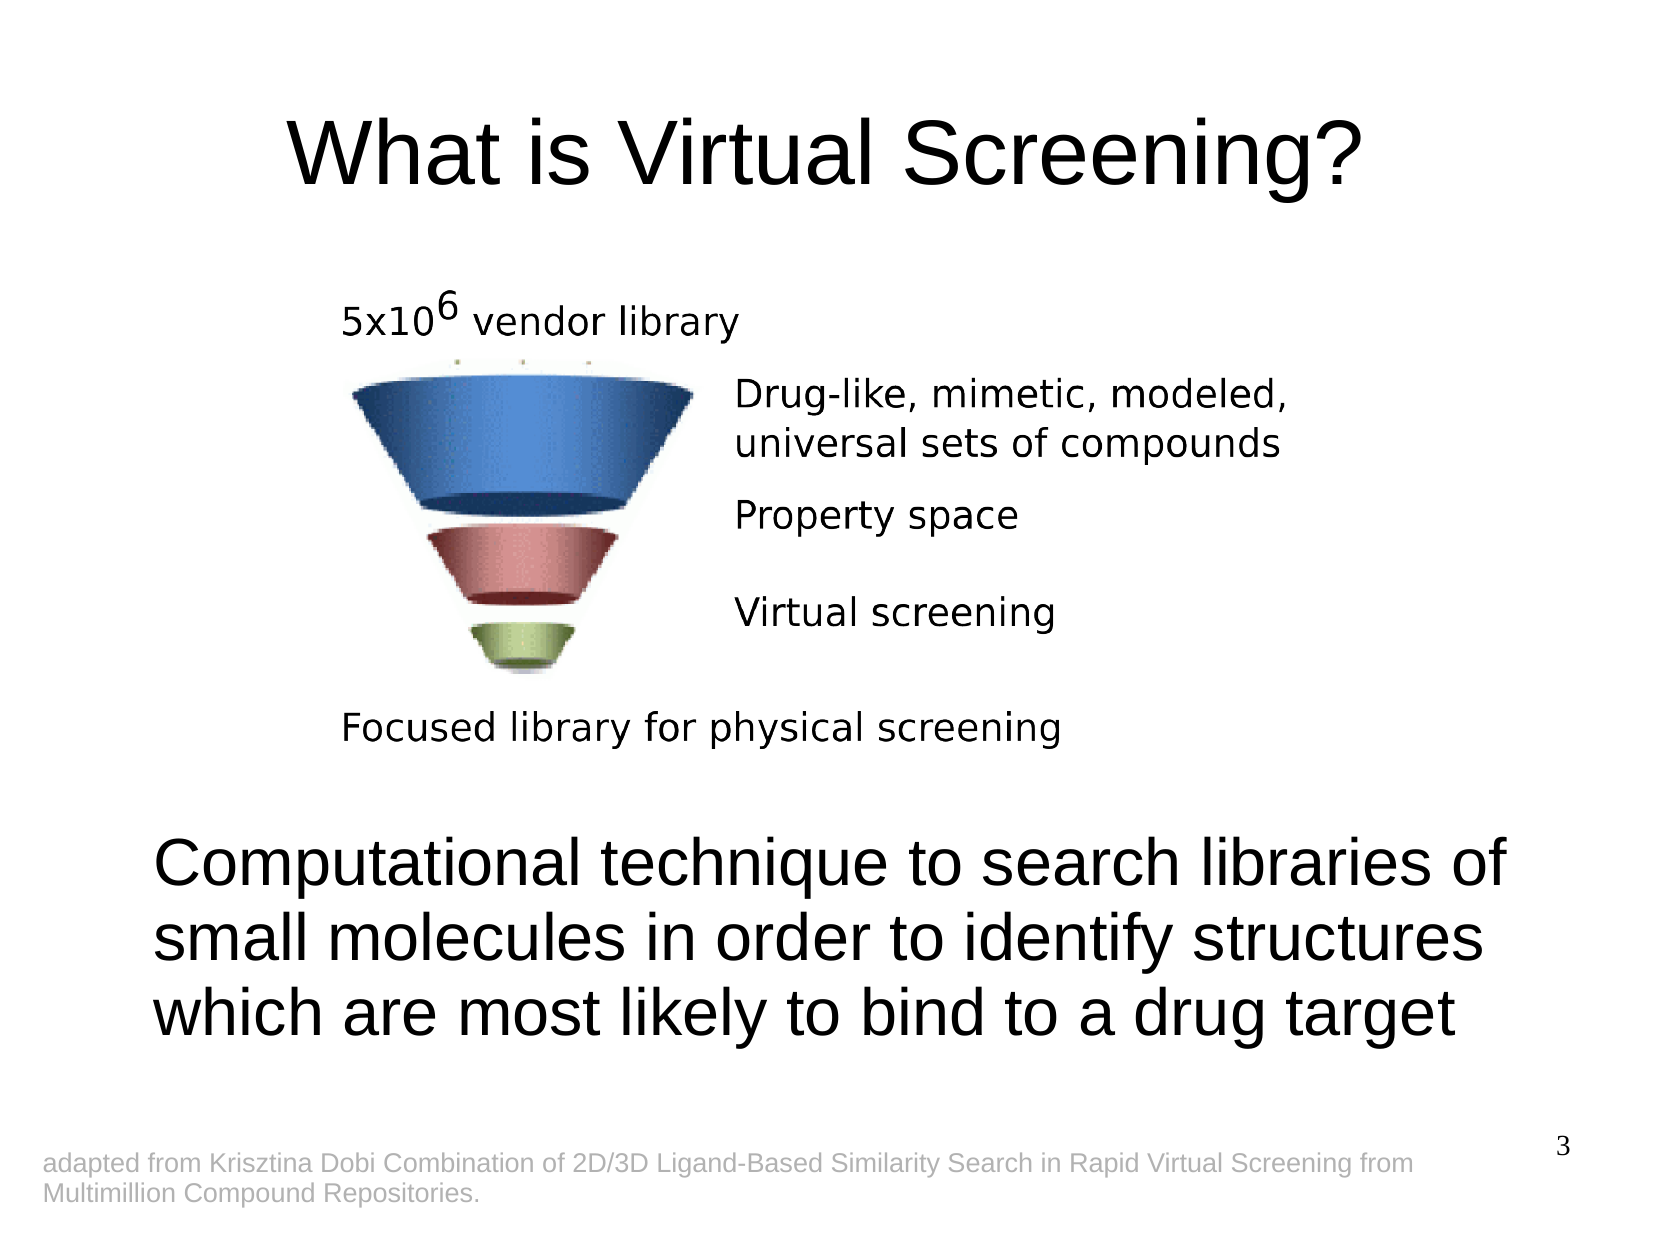

# What is Virtual Screening?
Computational technique to search libraries of small molecules in order to identify structures which are most likely to bind to a drug target
3
adapted from Krisztina Dobi Combination of 2D/3D Ligand-Based Similarity Search in Rapid Virtual Screening from Multimillion Compound Repositories.